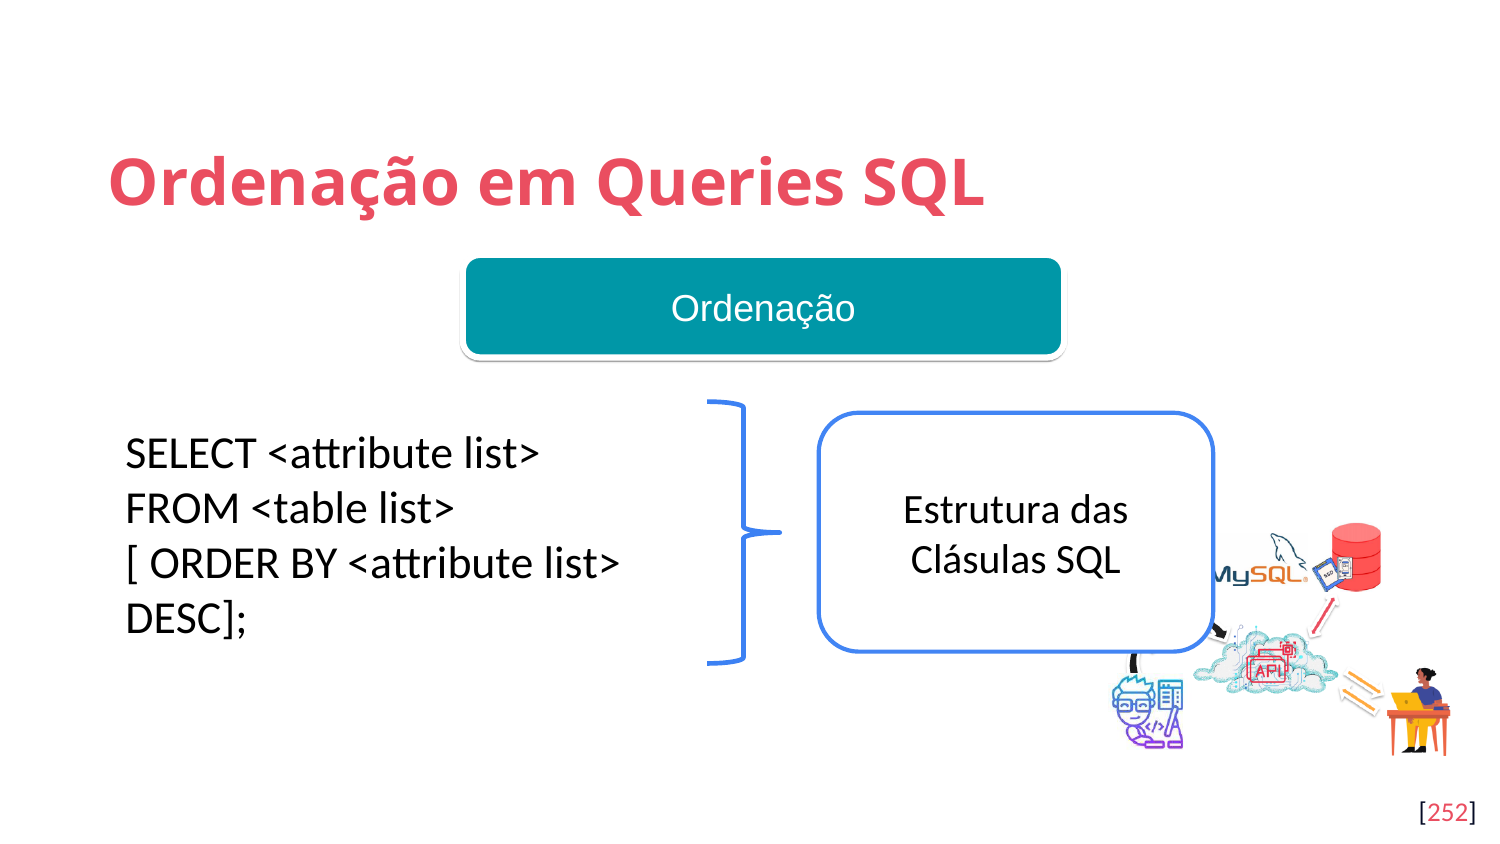

Ordenação em Queries SQL
Ordenação
SELECT <attribute list>
FROM <table list>
[ ORDER BY <attribute list>
DESC];
Estrutura das Clásulas SQL